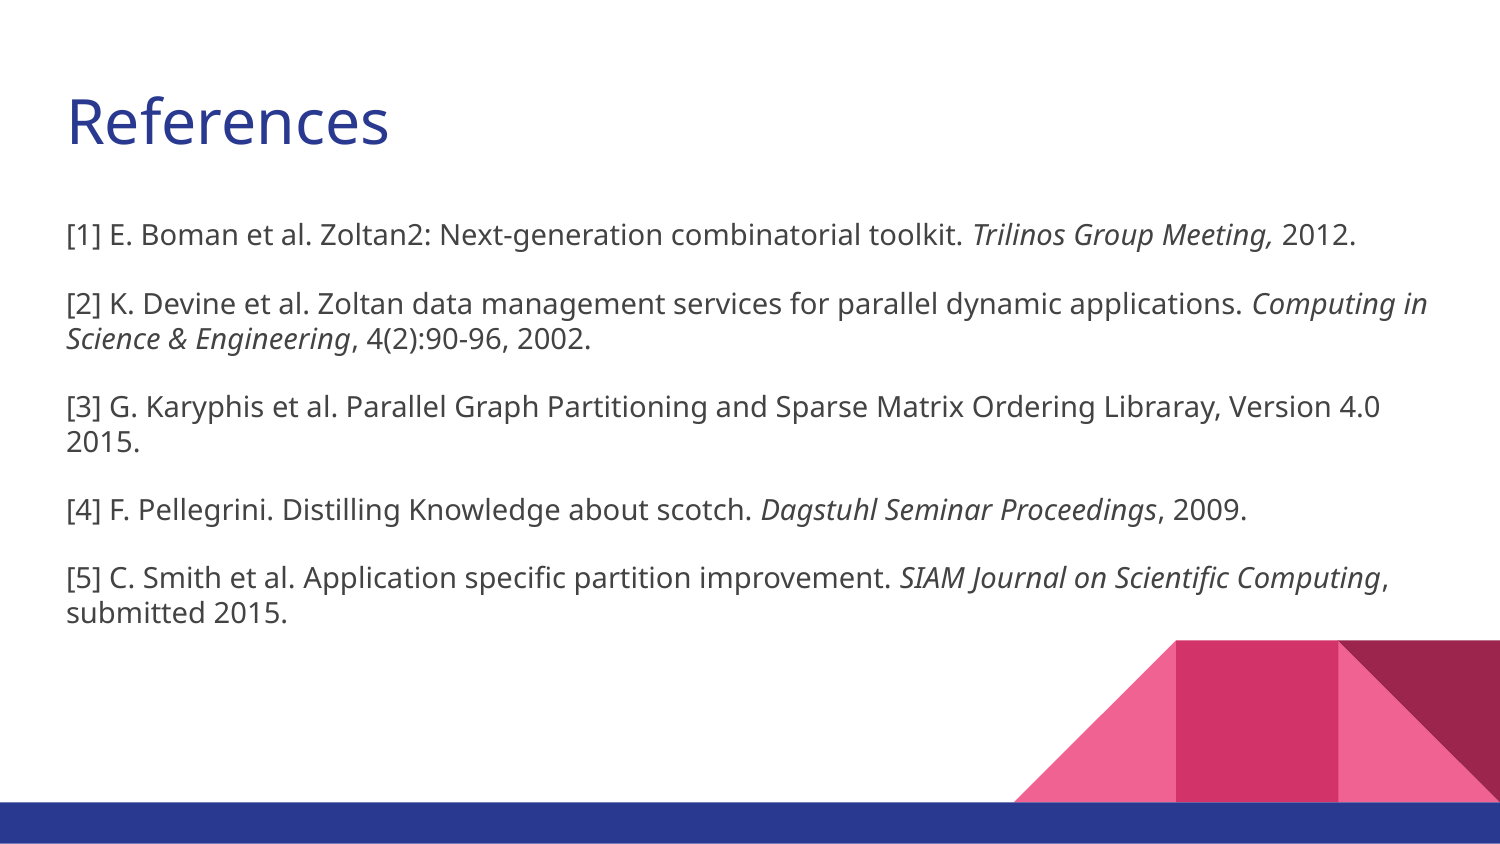

# References
[1] E. Boman et al. Zoltan2: Next-generation combinatorial toolkit. Trilinos Group Meeting, 2012.
[2] K. Devine et al. Zoltan data management services for parallel dynamic applications. Computing in Science & Engineering, 4(2):90-96, 2002.
[3] G. Karyphis et al. Parallel Graph Partitioning and Sparse Matrix Ordering Libraray, Version 4.0 2015.
[4] F. Pellegrini. Distilling Knowledge about scotch. Dagstuhl Seminar Proceedings, 2009.
[5] C. Smith et al. Application specific partition improvement. SIAM Journal on Scientific Computing, submitted 2015.